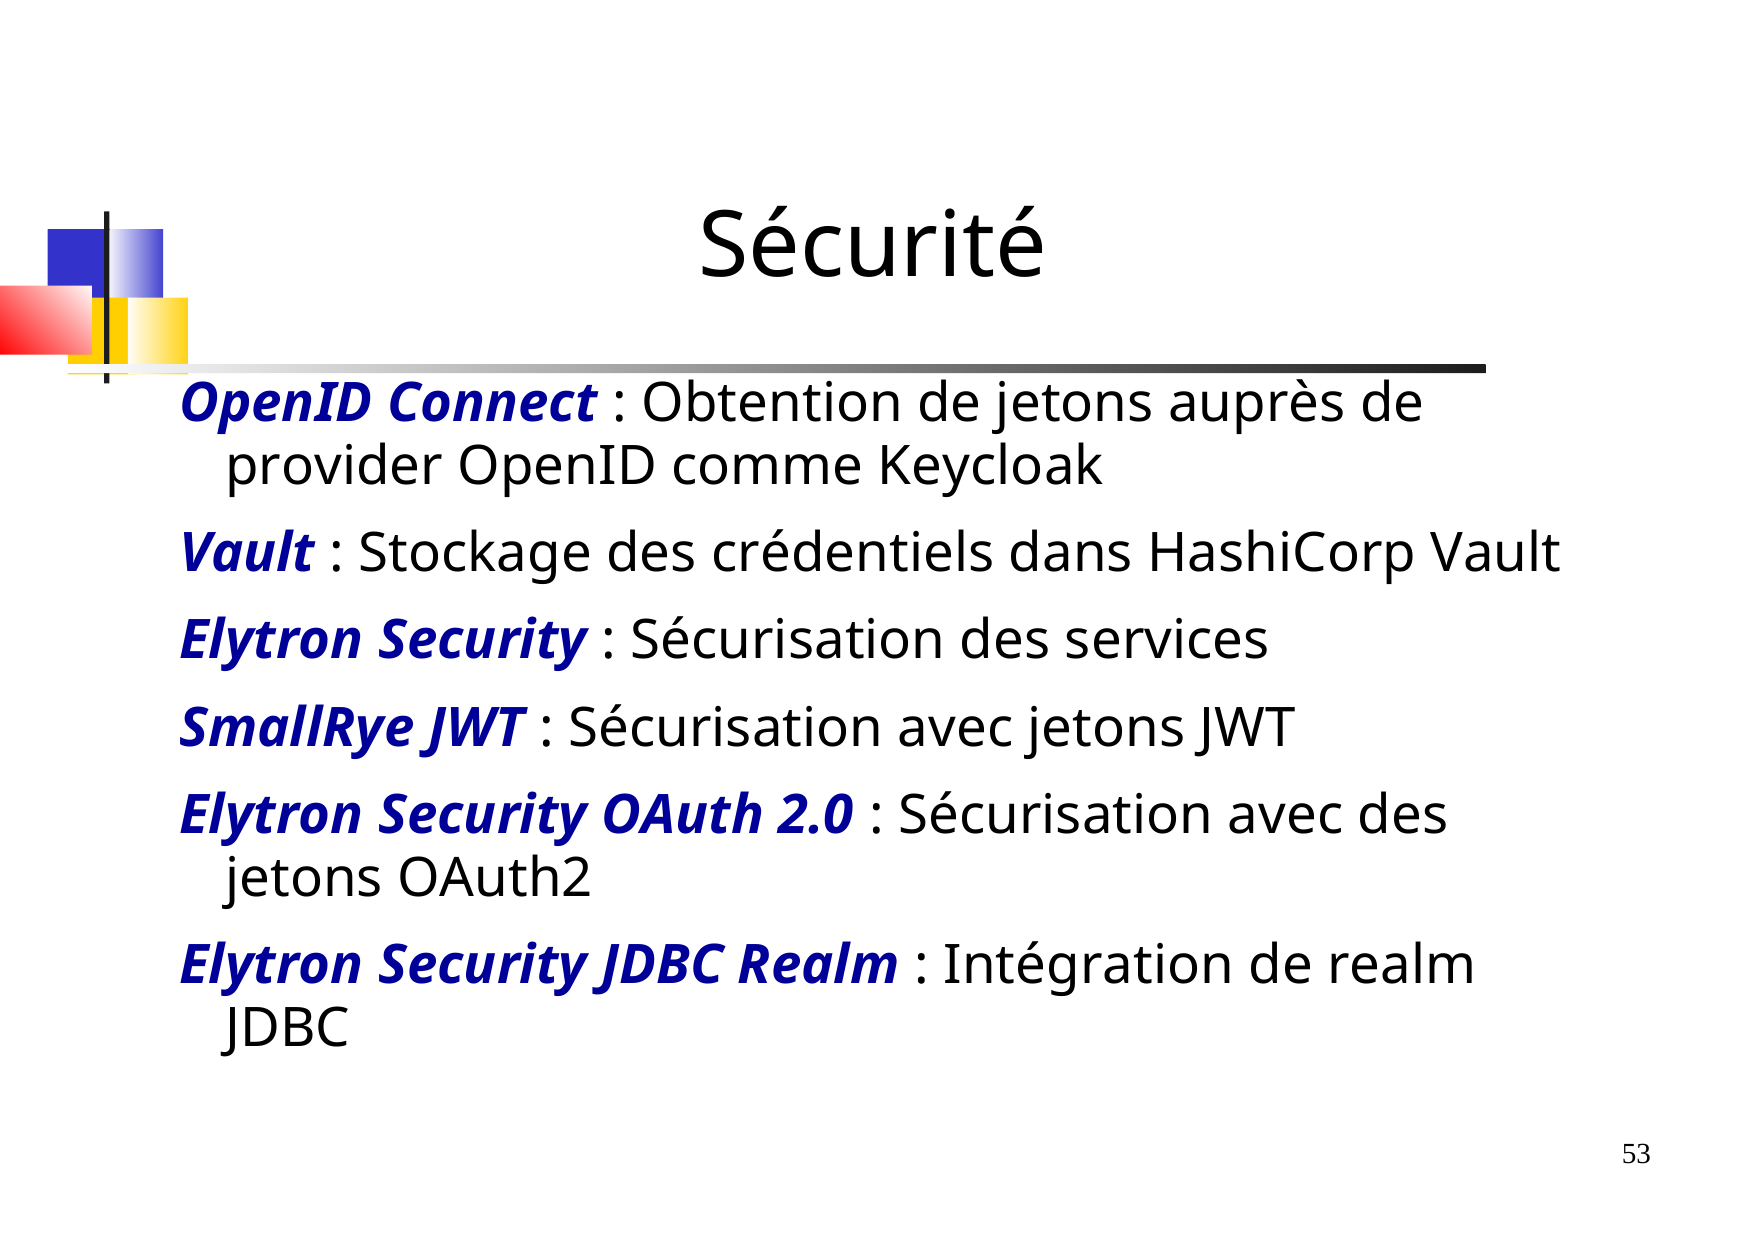

# Sécurité
OpenID Connect : Obtention de jetons auprès de provider OpenID comme Keycloak
Vault : Stockage des crédentiels dans HashiCorp Vault
Elytron Security : Sécurisation des services
SmallRye JWT : Sécurisation avec jetons JWT
Elytron Security OAuth 2.0 : Sécurisation avec des jetons OAuth2
Elytron Security JDBC Realm : Intégration de realm JDBC